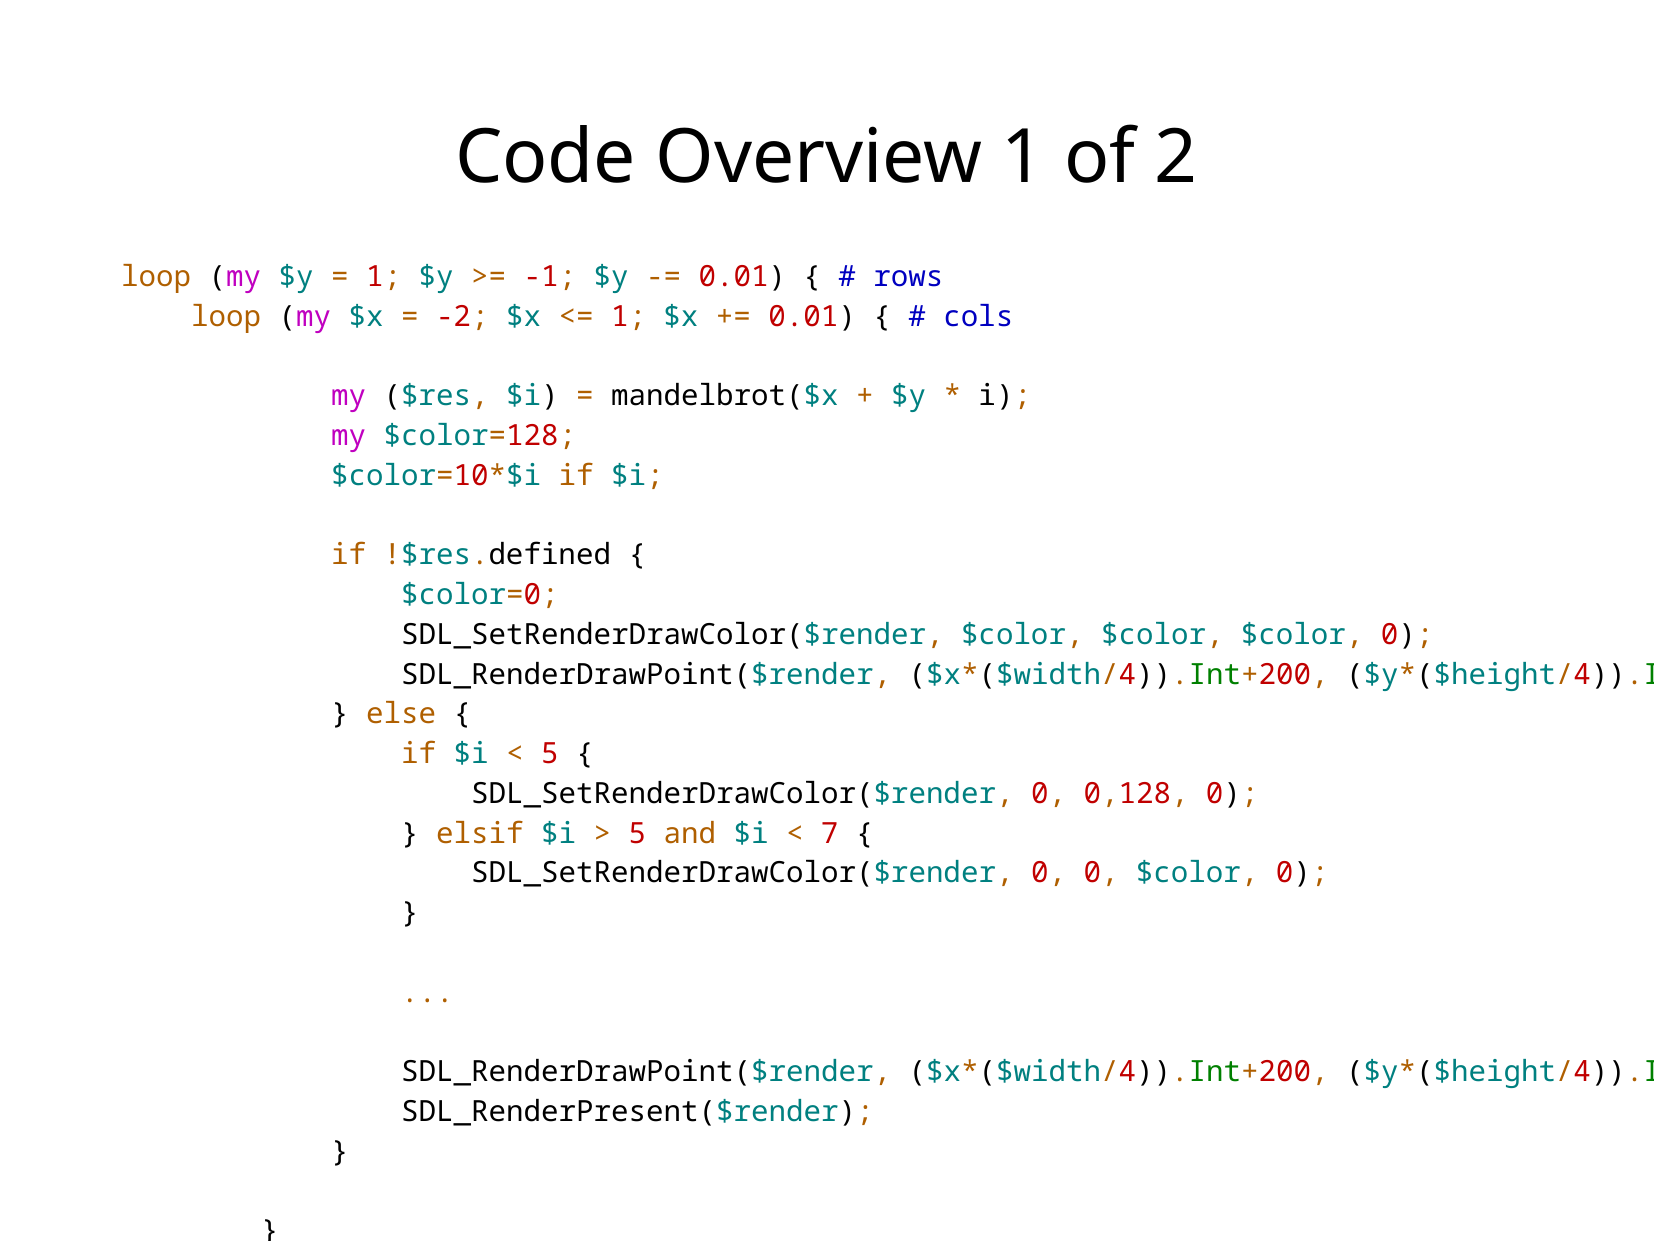

# Code Overview 1 of 2
loop (my $y = 1; $y >= -1; $y -= 0.01) { # rows
 loop (my $x = -2; $x <= 1; $x += 0.01) { # cols
 my ($res, $i) = mandelbrot($x + $y * i);
 my $color=128;
 $color=10*$i if $i;
 if !$res.defined {
 $color=0;
 SDL_SetRenderDrawColor($render, $color, $color, $color, 0);
 SDL_RenderDrawPoint($render, ($x*($width/4)).Int+200, ($y*($height/4)).Int+120);
 } else {
 if $i < 5 {
 SDL_SetRenderDrawColor($render, 0, 0,128, 0);
 } elsif $i > 5 and $i < 7 {
 SDL_SetRenderDrawColor($render, 0, 0, $color, 0);
 }
 ...
 SDL_RenderDrawPoint($render, ($x*($width/4)).Int+200, ($y*($height/4)).Int+120);
 SDL_RenderPresent($render);
 }
 }
}